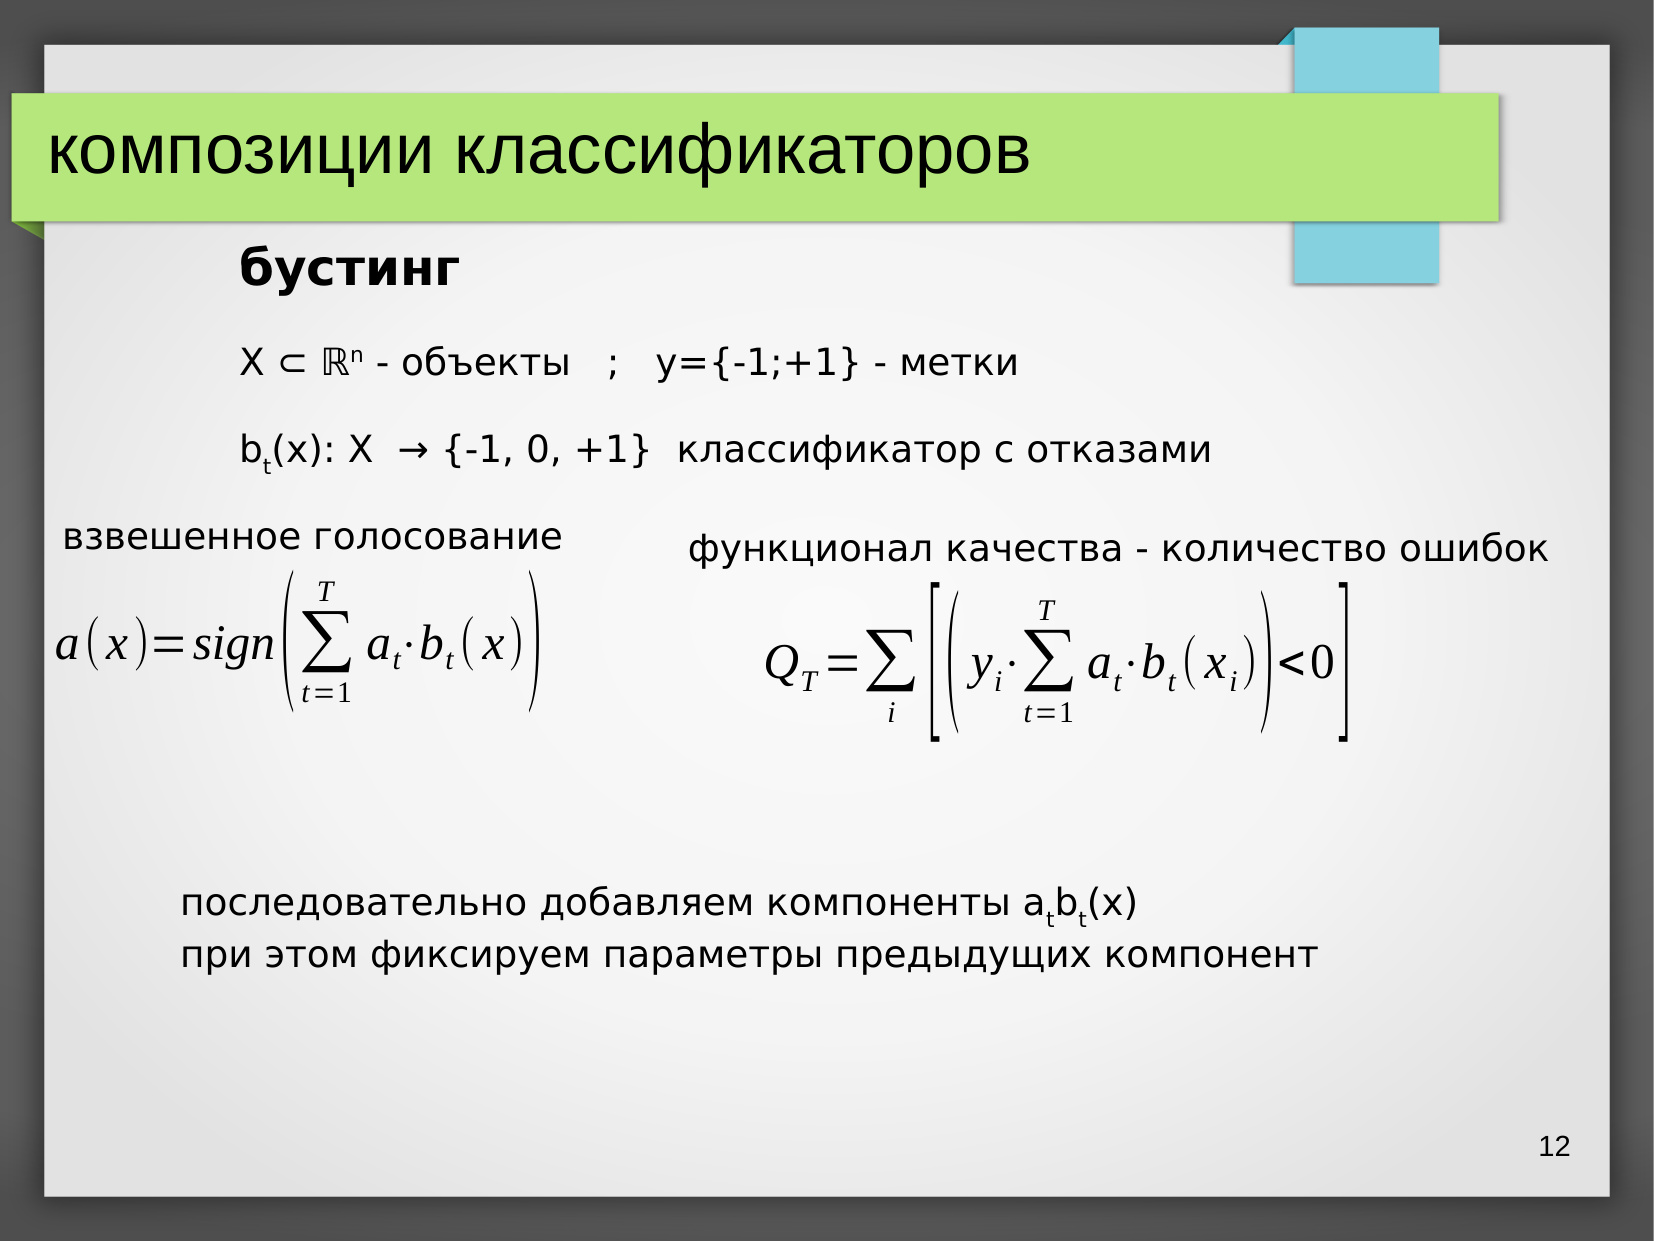

# композиции классификаторов
бустинг
X ⊂ ℝn - объекты ; y={-1;+1} - метки
bt(x): X → {-1, 0, +1} классификатор с отказами
взвешенное голосование
функционал качества - количество ошибок
последовательно добавляем компоненты atbt(x)
при этом фиксируем параметры предыдущих компонент
12